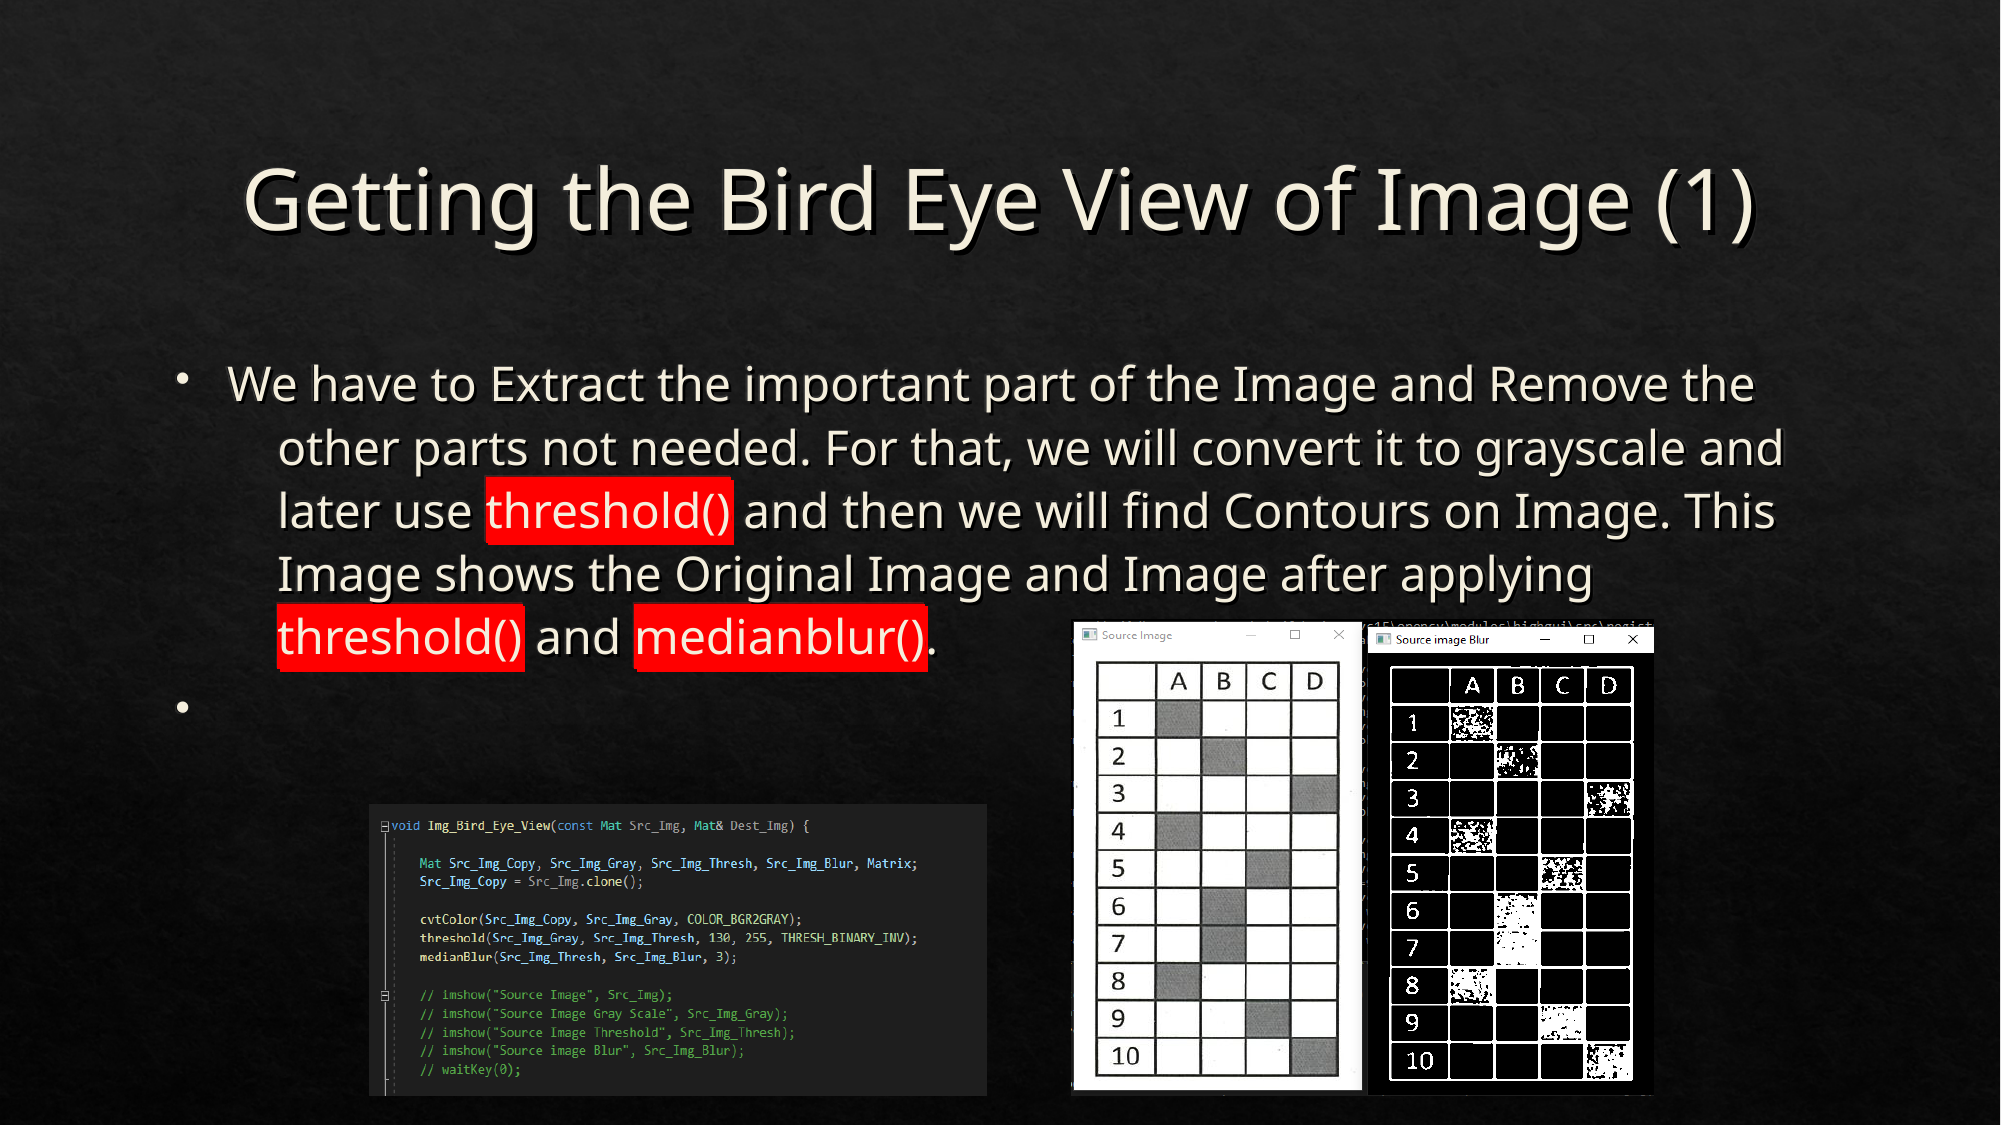

# Getting the Bird Eye View of Image (1)
We have to Extract the important part of the Image and Remove the other parts not needed. For that, we will convert it to grayscale and later use threshold() and then we will find Contours on Image. This Image shows the Original Image and Image after applying threshold() and medianblur().